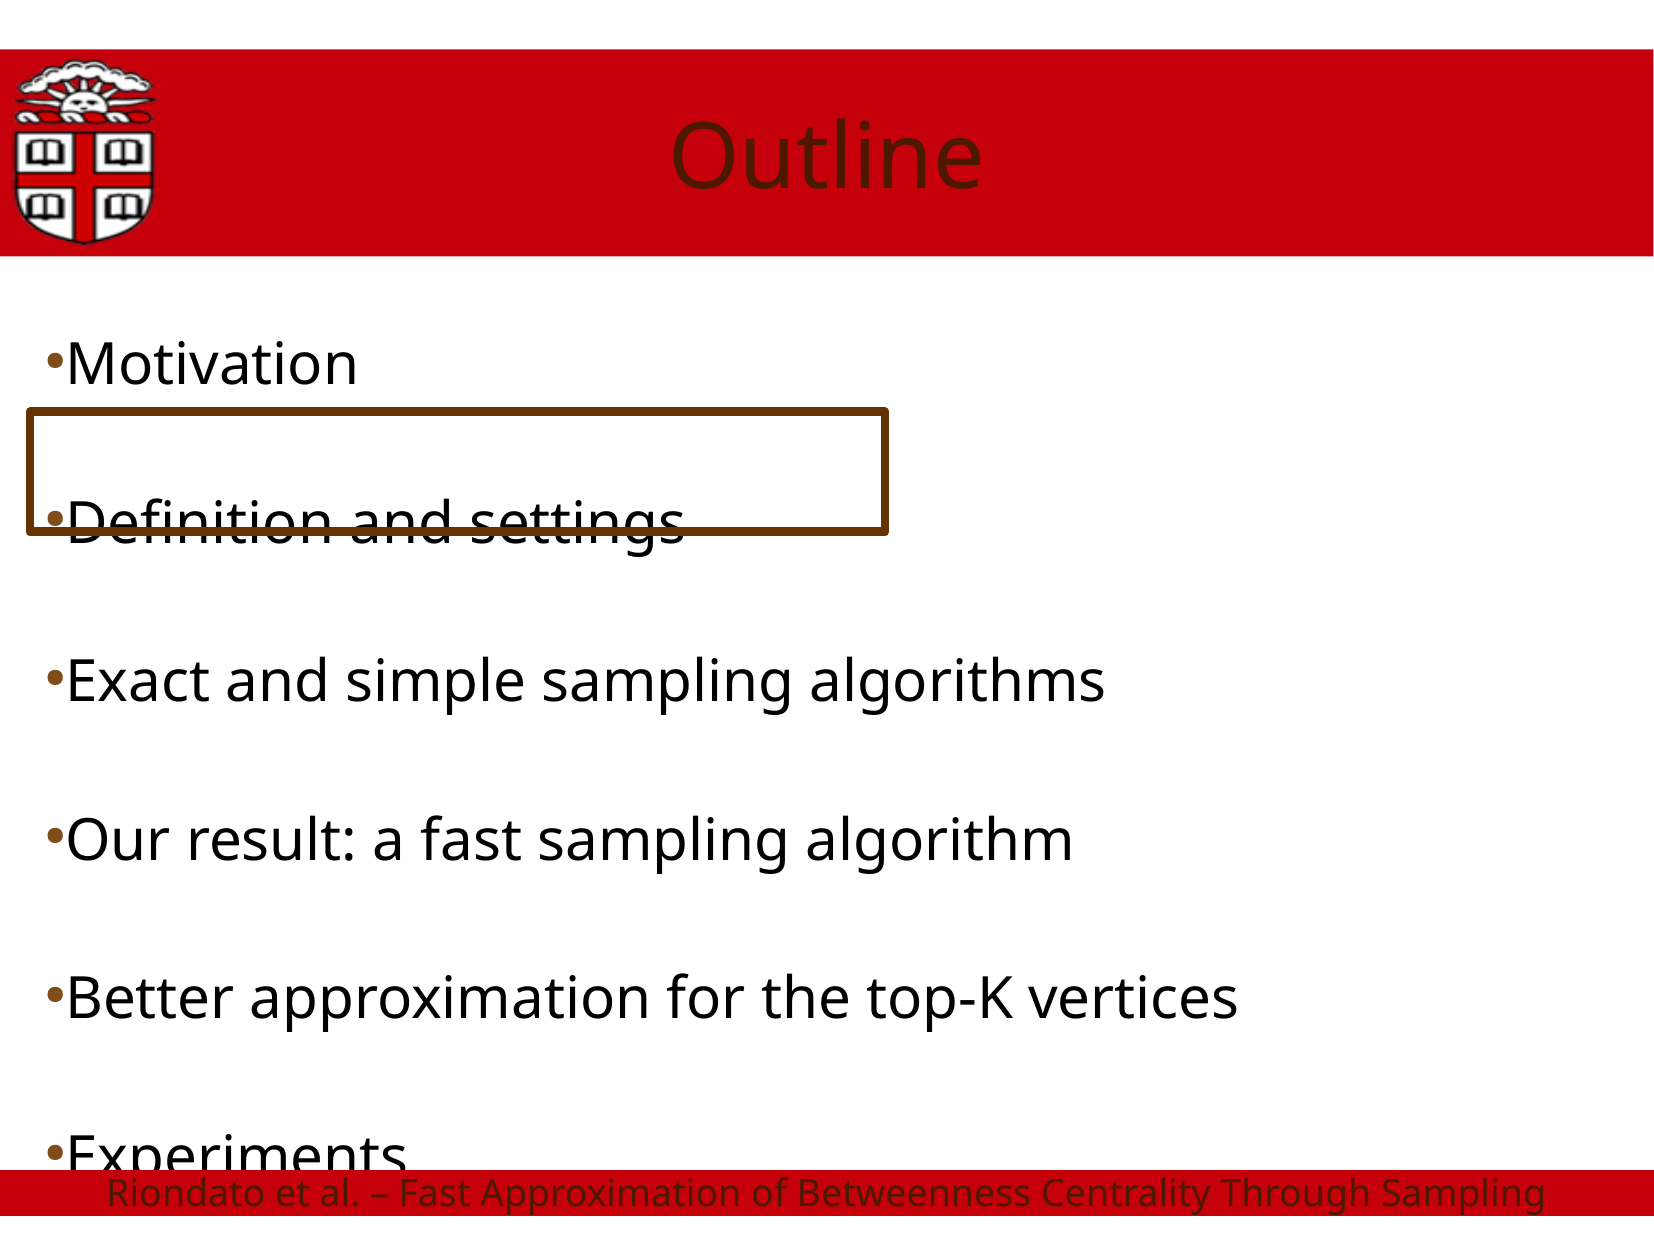

# Outline
Motivation
Definition and settings
Exact and simple sampling algorithms
Our result: a fast sampling algorithm
Better approximation for the top-K vertices
Experiments
Conclusions
Riondato et al. – Fast Approximation of Betweenness Centrality Through Sampling